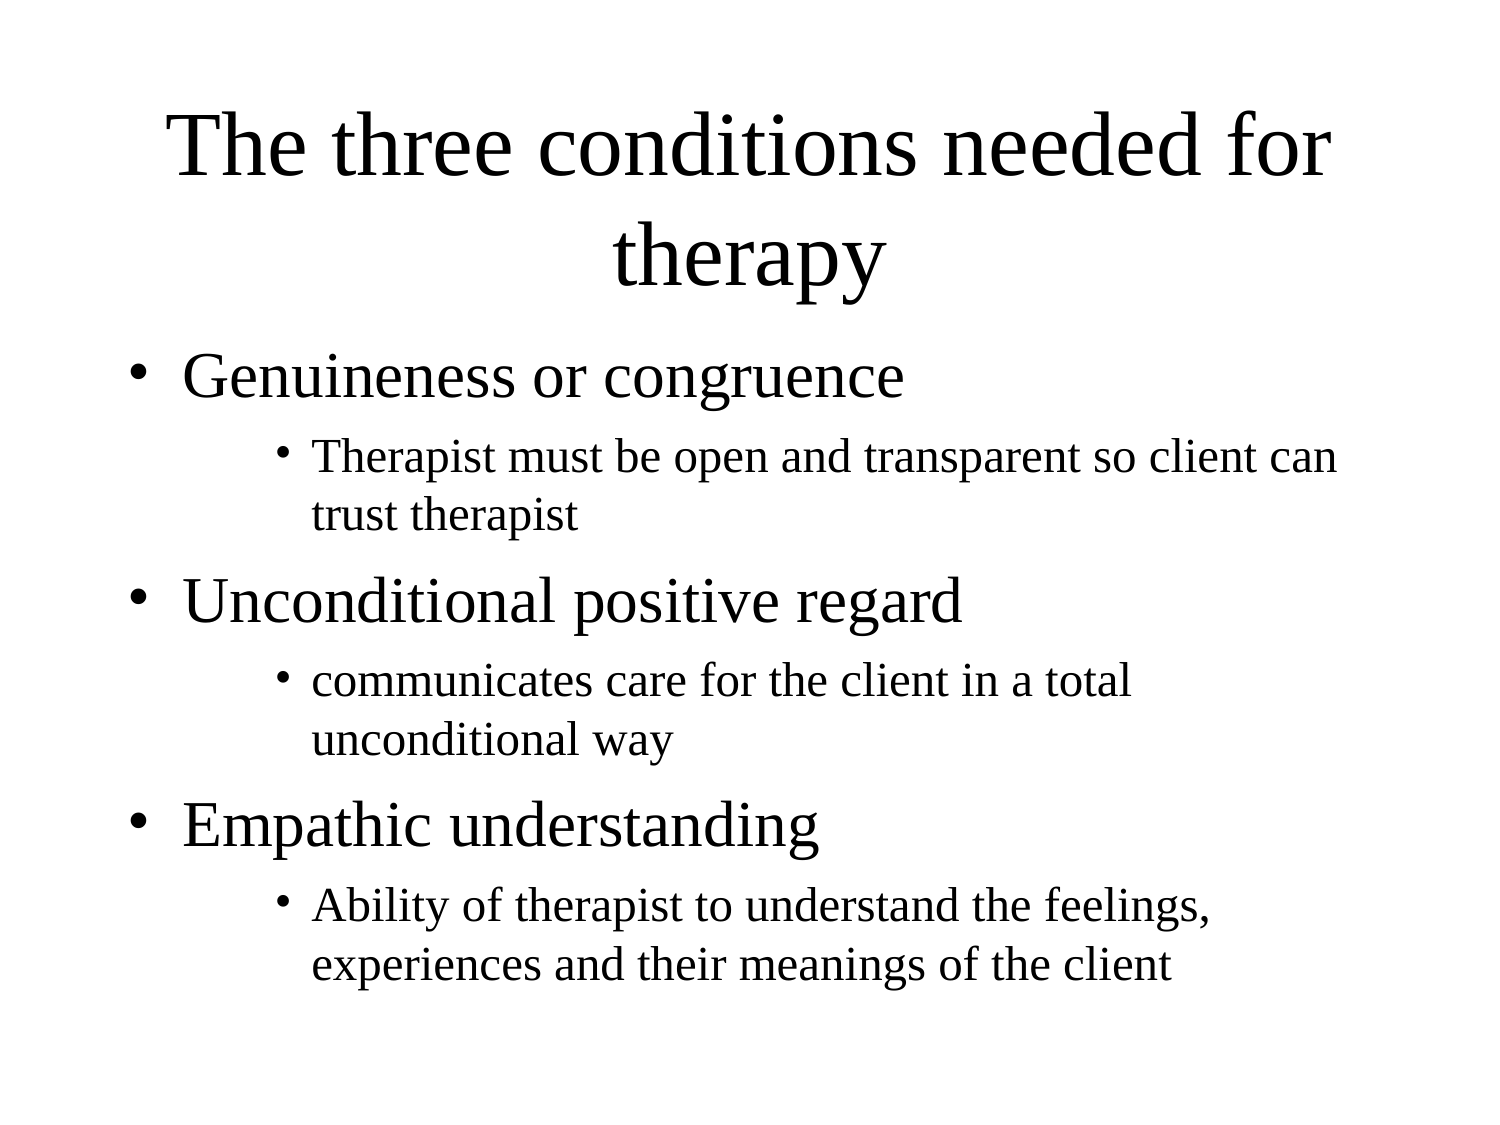

# The three conditions needed for therapy
Genuineness or congruence
Therapist must be open and transparent so client can trust therapist
Unconditional positive regard
communicates care for the client in a total unconditional way
Empathic understanding
Ability of therapist to understand the feelings, experiences and their meanings of the client